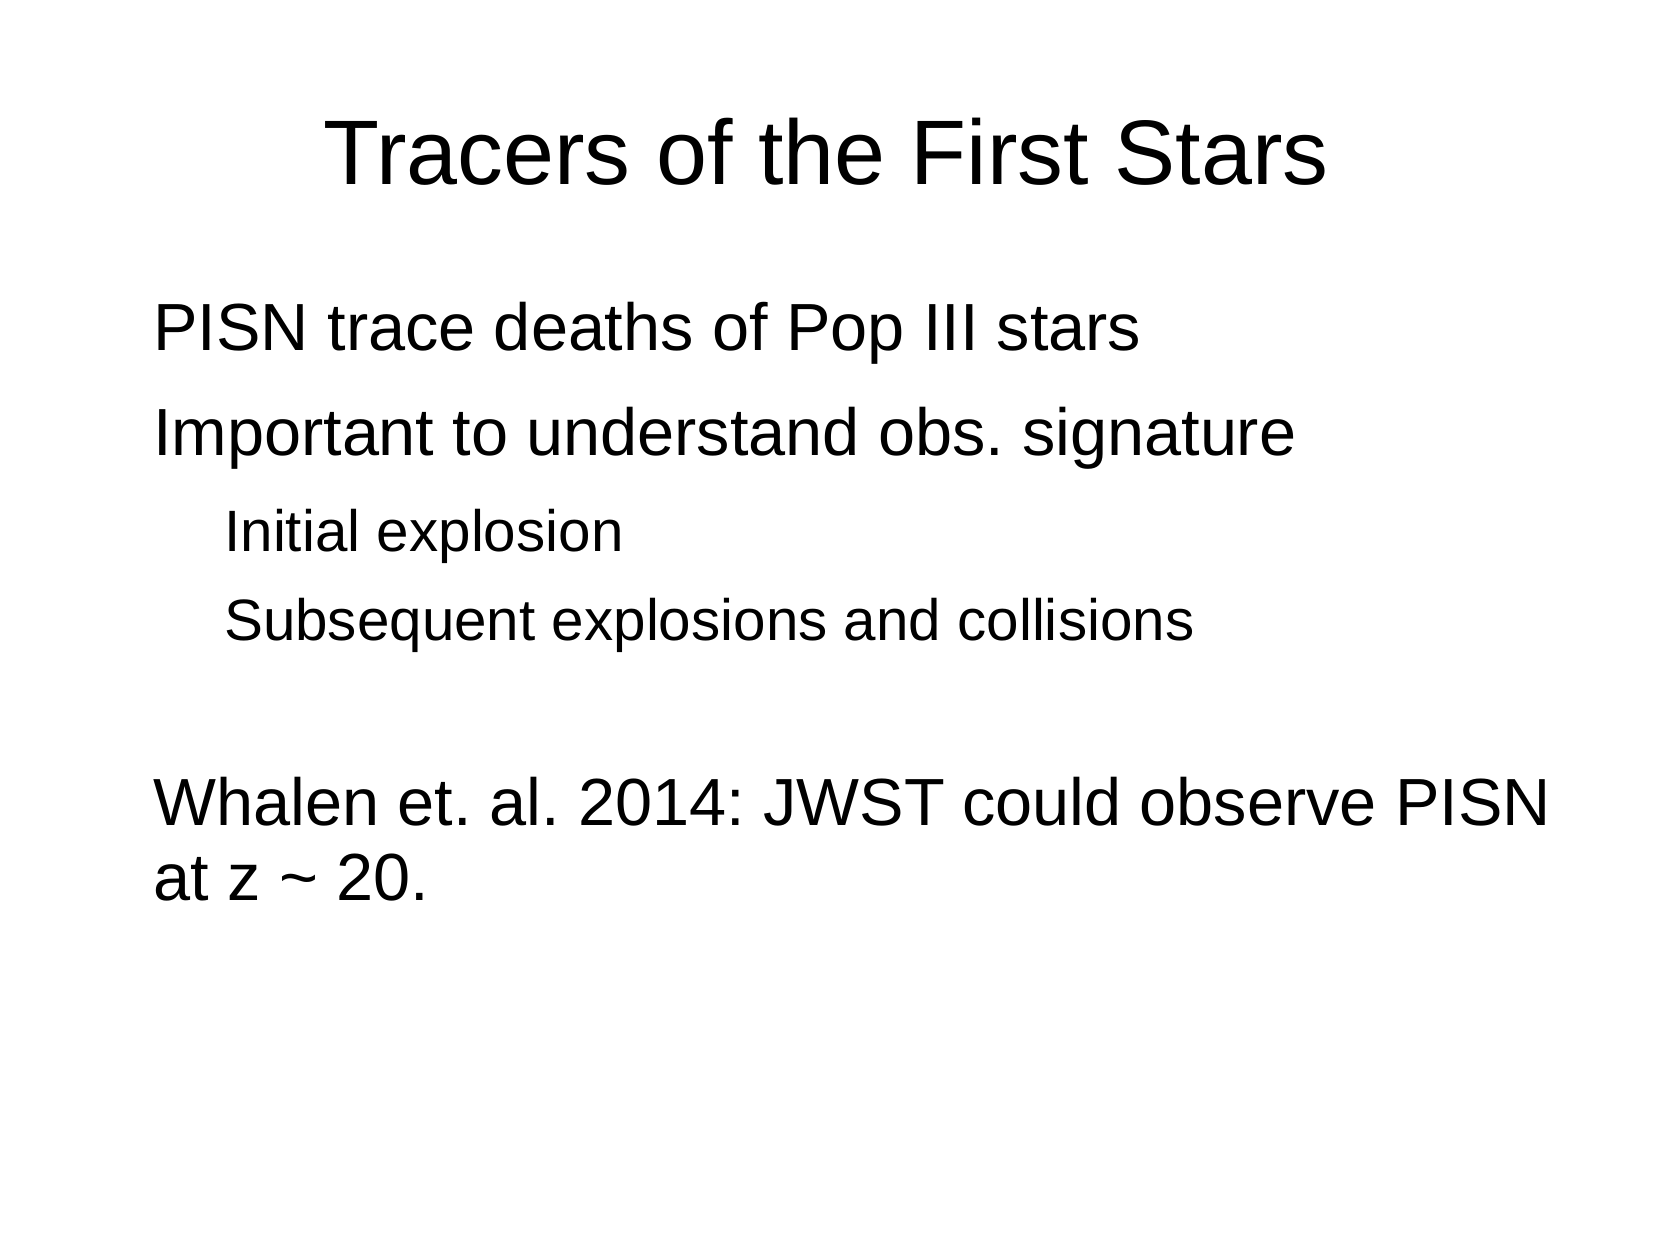

# Tracers of the First Stars
PISN trace deaths of Pop III stars
Important to understand obs. signature
Initial explosion
Subsequent explosions and collisions
Whalen et. al. 2014: JWST could observe PISN at z ~ 20.